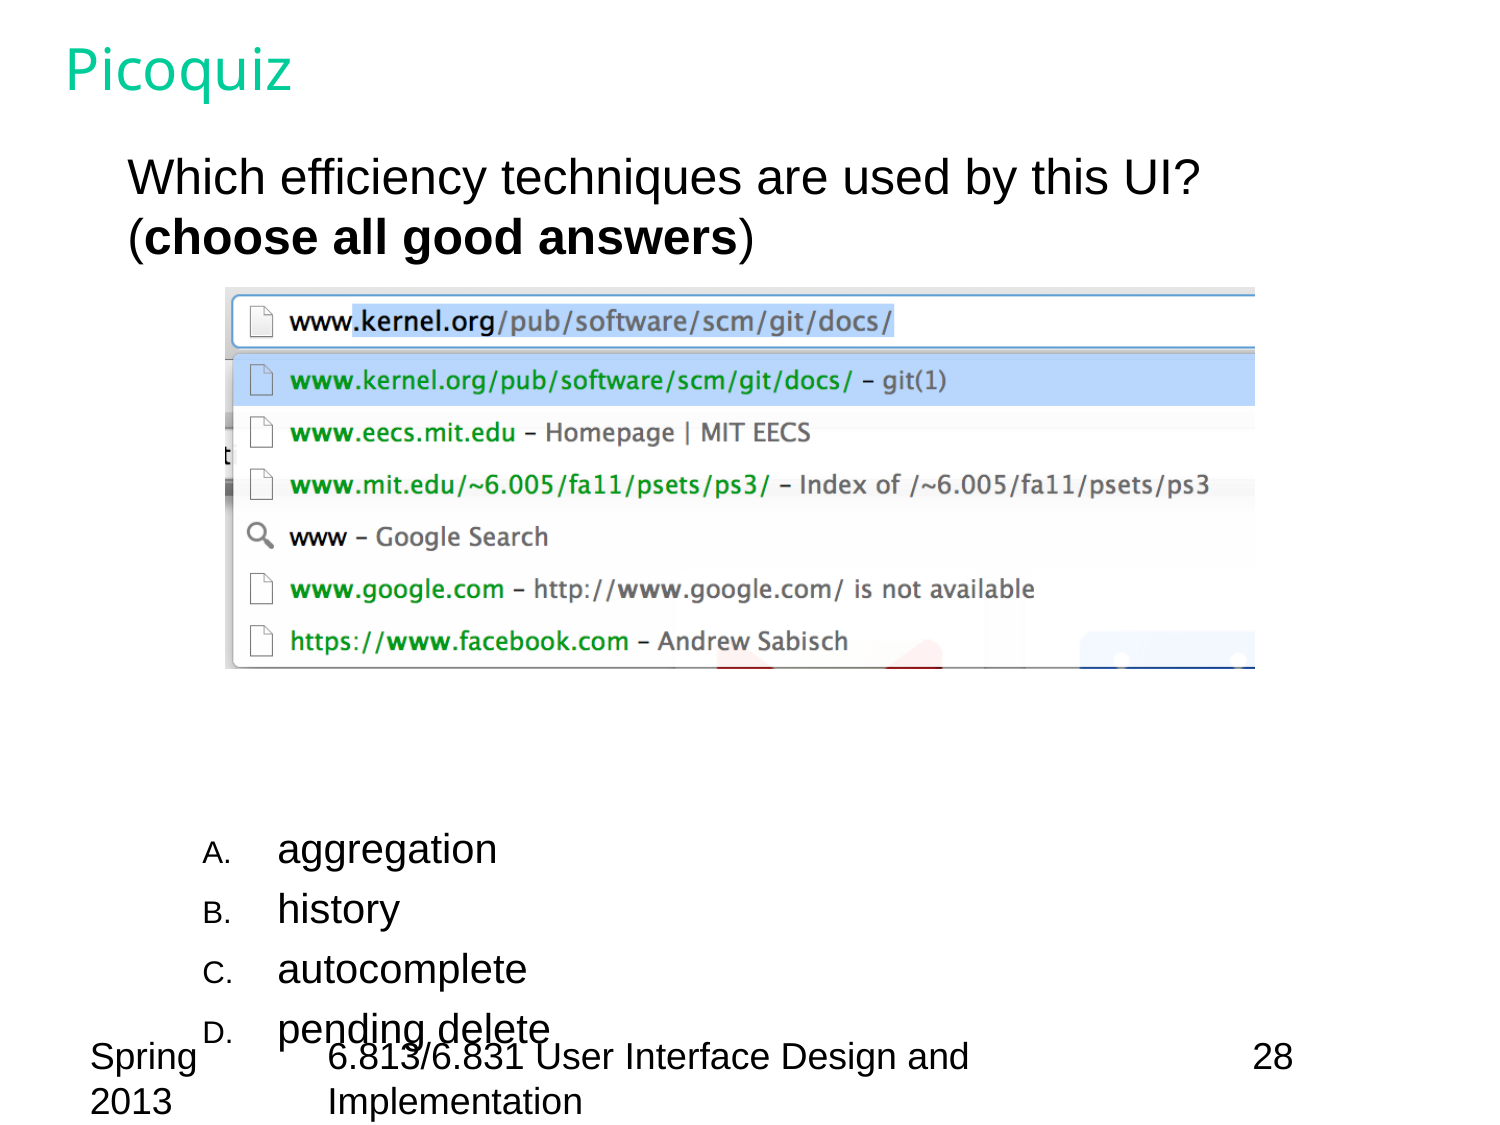

# Picoquiz
Which efficiency techniques are used by this UI? (choose all good answers)
aggregation
history
autocomplete
pending delete
Spring 2013
6.813/6.831 User Interface Design and Implementation